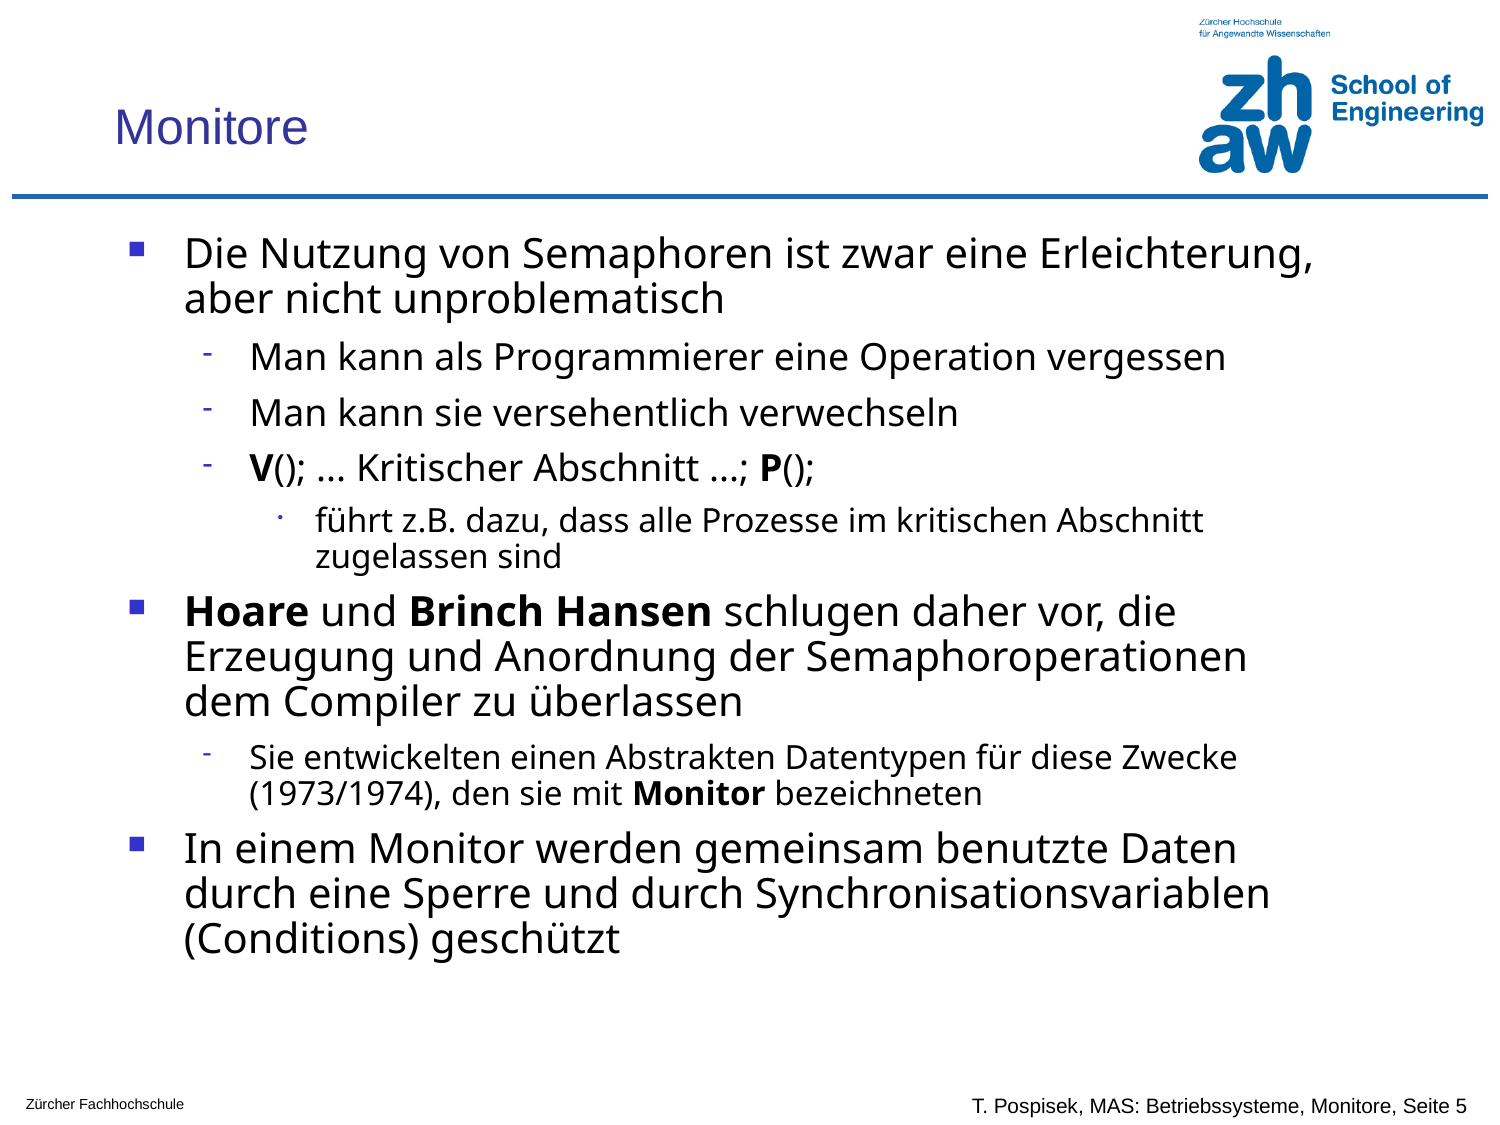

# Monitore
Die Nutzung von Semaphoren ist zwar eine Erleichterung, aber nicht unproblematisch
Man kann als Programmierer eine Operation vergessen
Man kann sie versehentlich verwechseln
V(); ... Kritischer Abschnitt ...; P();
führt z.B. dazu, dass alle Prozesse im kritischen Abschnitt zugelassen sind
Hoare und Brinch Hansen schlugen daher vor, die Erzeugung und Anordnung der Semaphoroperationen dem Compiler zu überlassen
Sie entwickelten einen Abstrakten Datentypen für diese Zwecke (1973/1974), den sie mit Monitor bezeichneten
In einem Monitor werden gemeinsam benutzte Daten durch eine Sperre und durch Synchronisationsvariablen (Conditions) geschützt